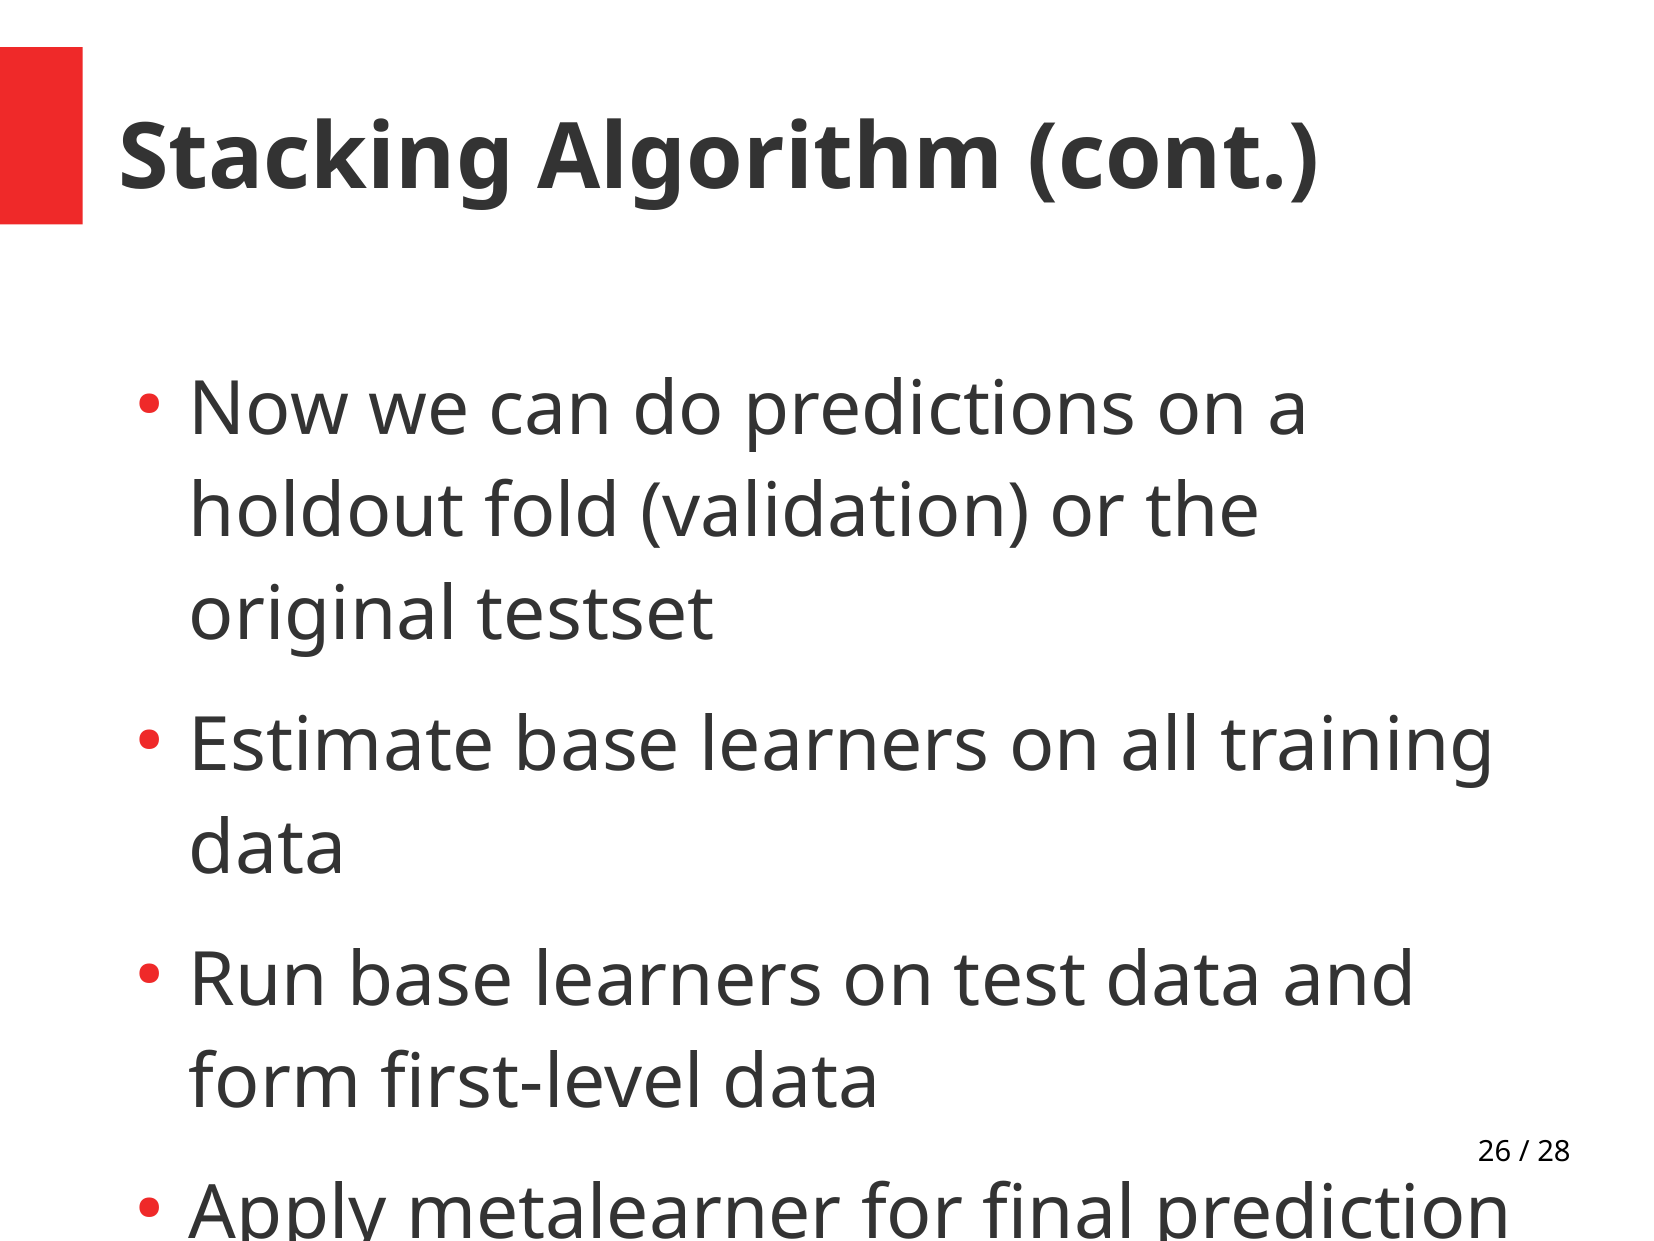

# Stacking Algorithm (cont.)
Now we can do predictions on a holdout fold (validation) or the original testset
Estimate base learners on all training data
Run base learners on test data and form first-level data
Apply metalearner for final prediction
26